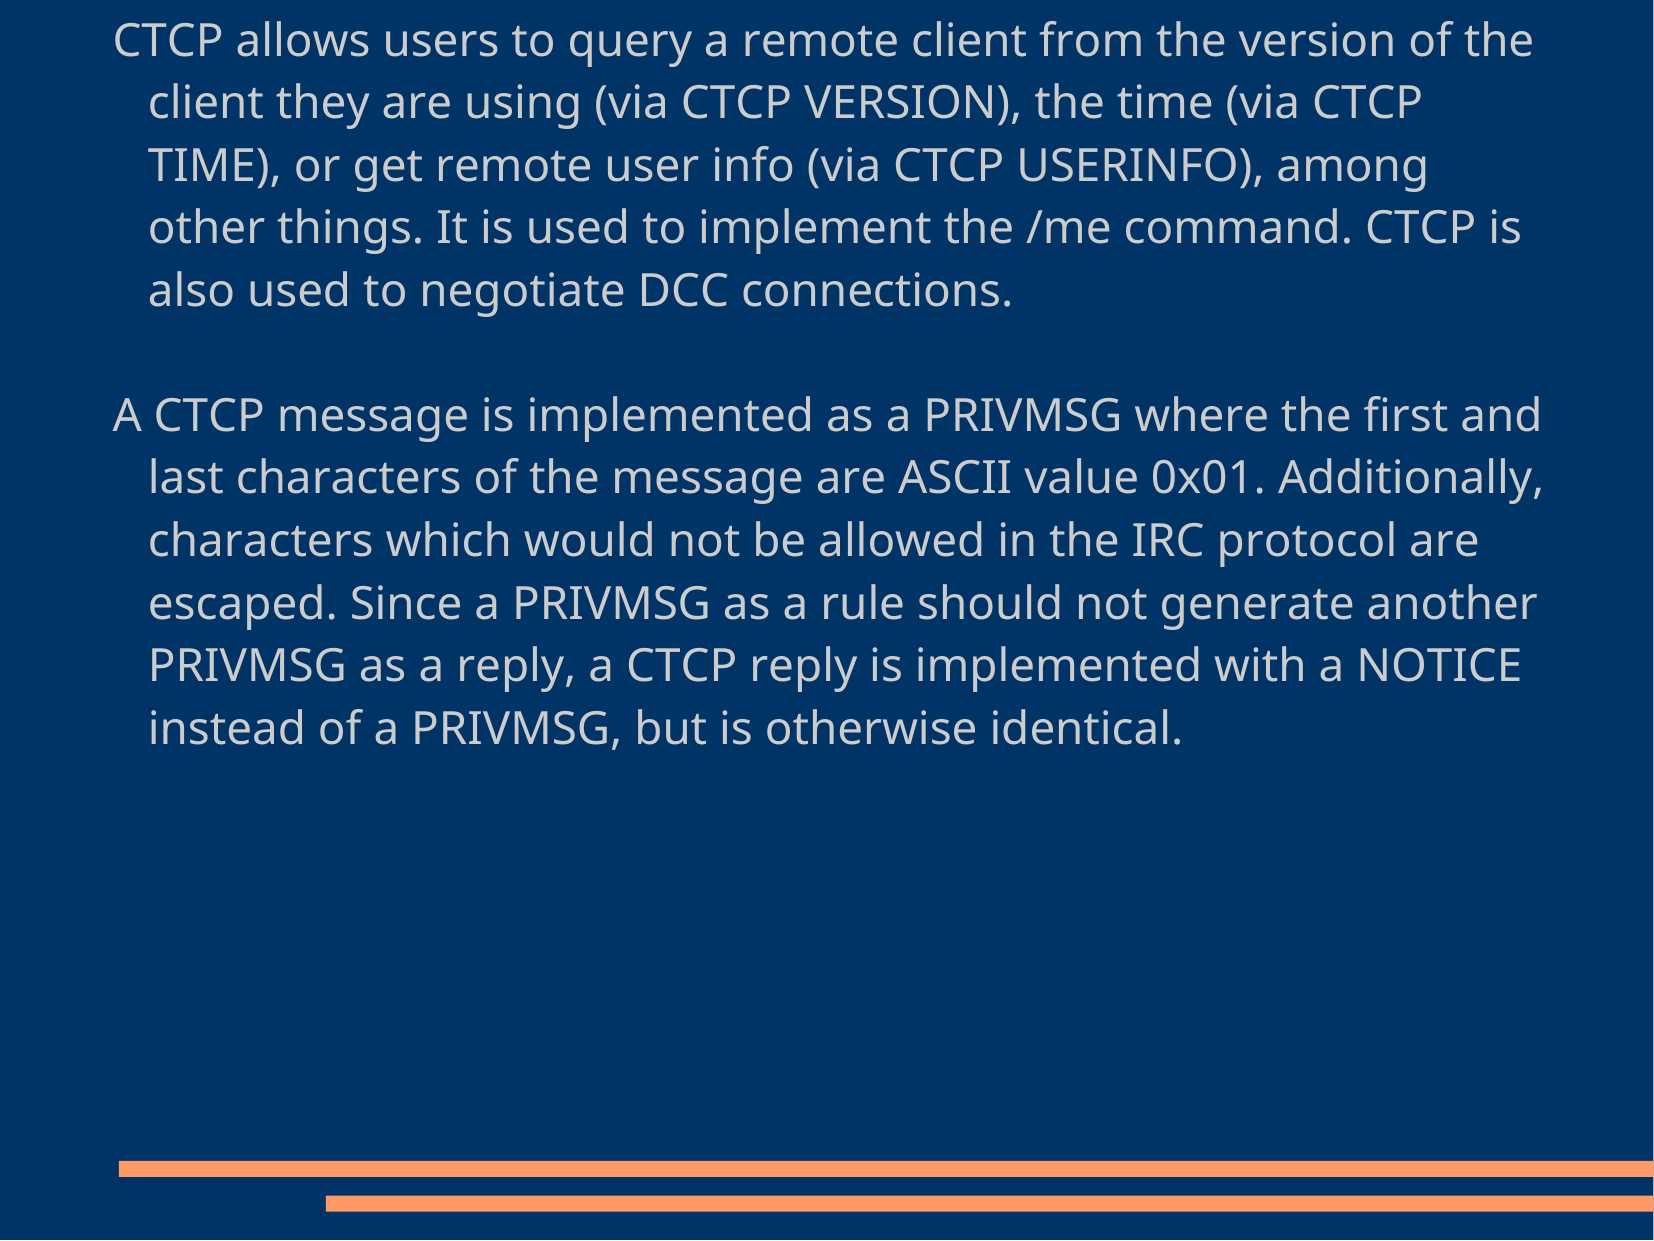

CTCP allows users to query a remote client from the version of the client they are using (via CTCP VERSION), the time (via CTCP TIME), or get remote user info (via CTCP USERINFO), among other things. It is used to implement the /me command. CTCP is also used to negotiate DCC connections.
A CTCP message is implemented as a PRIVMSG where the first and last characters of the message are ASCII value 0x01. Additionally, characters which would not be allowed in the IRC protocol are escaped. Since a PRIVMSG as a rule should not generate another PRIVMSG as a reply, a CTCP reply is implemented with a NOTICE instead of a PRIVMSG, but is otherwise identical.
#